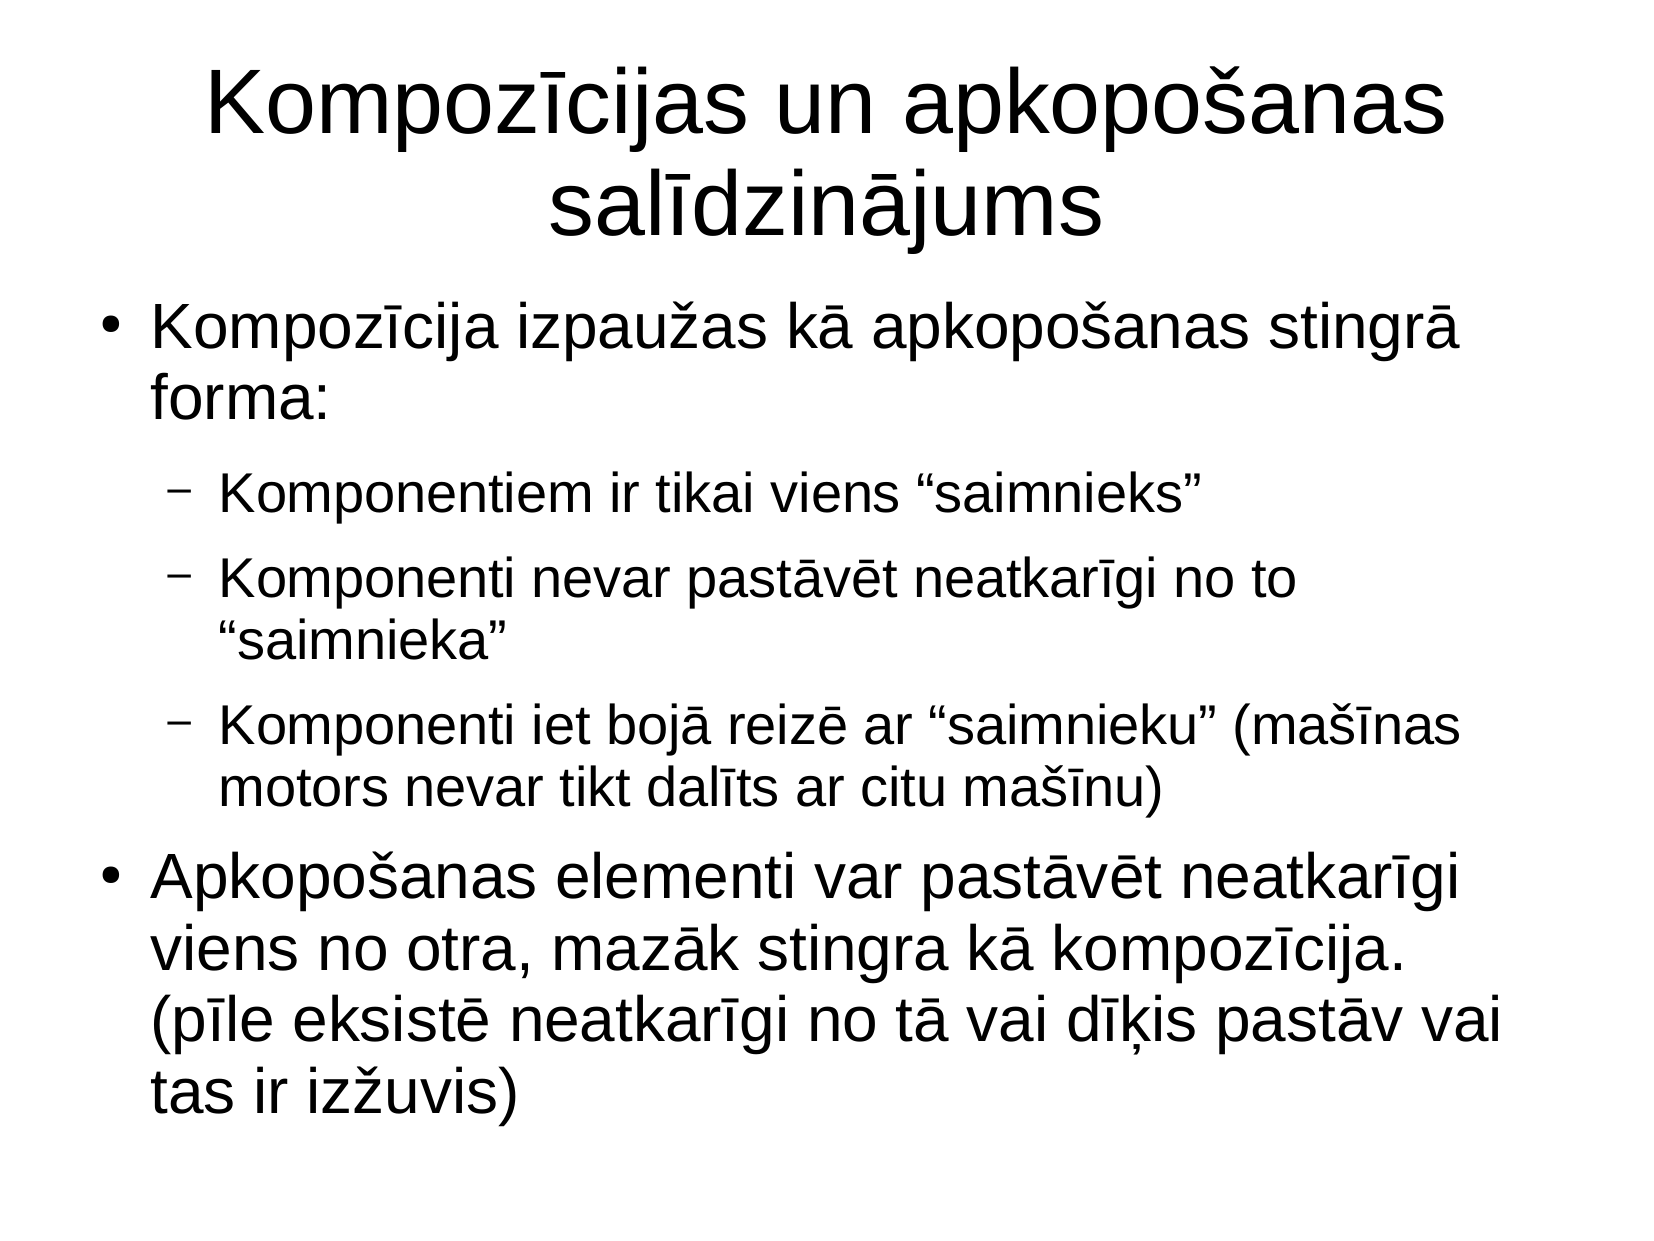

# Kompozīcijas un apkopošanas salīdzinājums
Kompozīcija izpaužas kā apkopošanas stingrā forma:
Komponentiem ir tikai viens “saimnieks”
Komponenti nevar pastāvēt neatkarīgi no to “saimnieka”
Komponenti iet bojā reizē ar “saimnieku” (mašīnas motors nevar tikt dalīts ar citu mašīnu)
Apkopošanas elementi var pastāvēt neatkarīgi viens no otra, mazāk stingra kā kompozīcija. (pīle eksistē neatkarīgi no tā vai dīķis pastāv vai tas ir izžuvis)